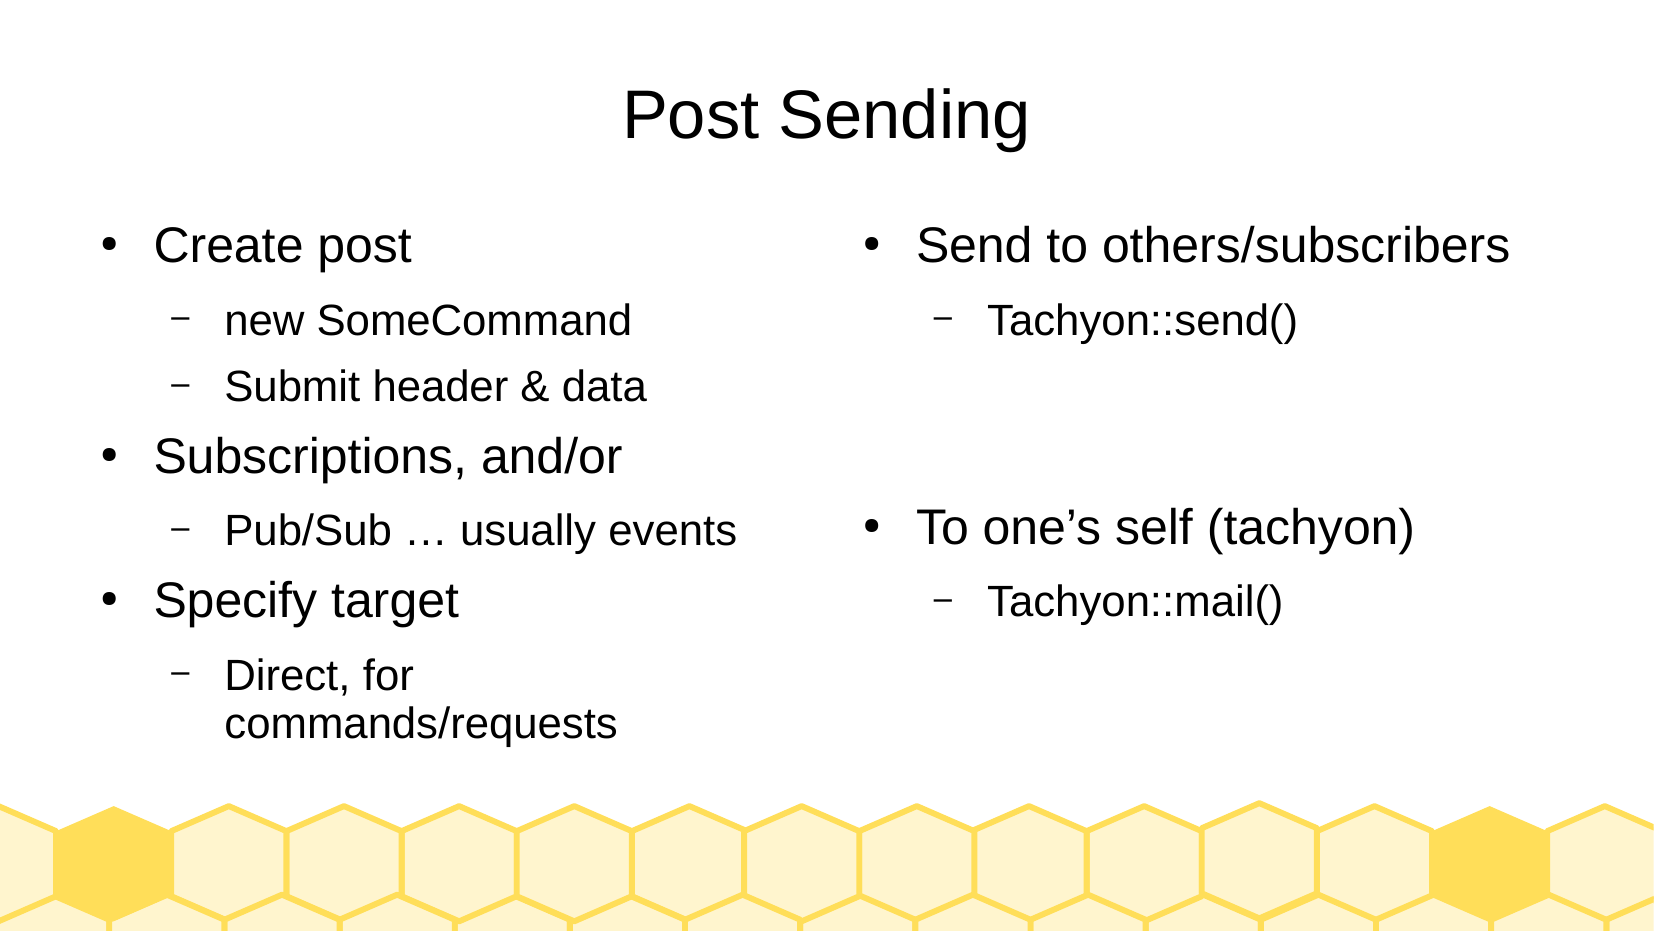

# Post Sending
Create post
new SomeCommand
Submit header & data
Subscriptions, and/or
Pub/Sub … usually events
Specify target
Direct, for commands/requests
Send to others/subscribers
Tachyon::send()
To one’s self (tachyon)
Tachyon::mail()